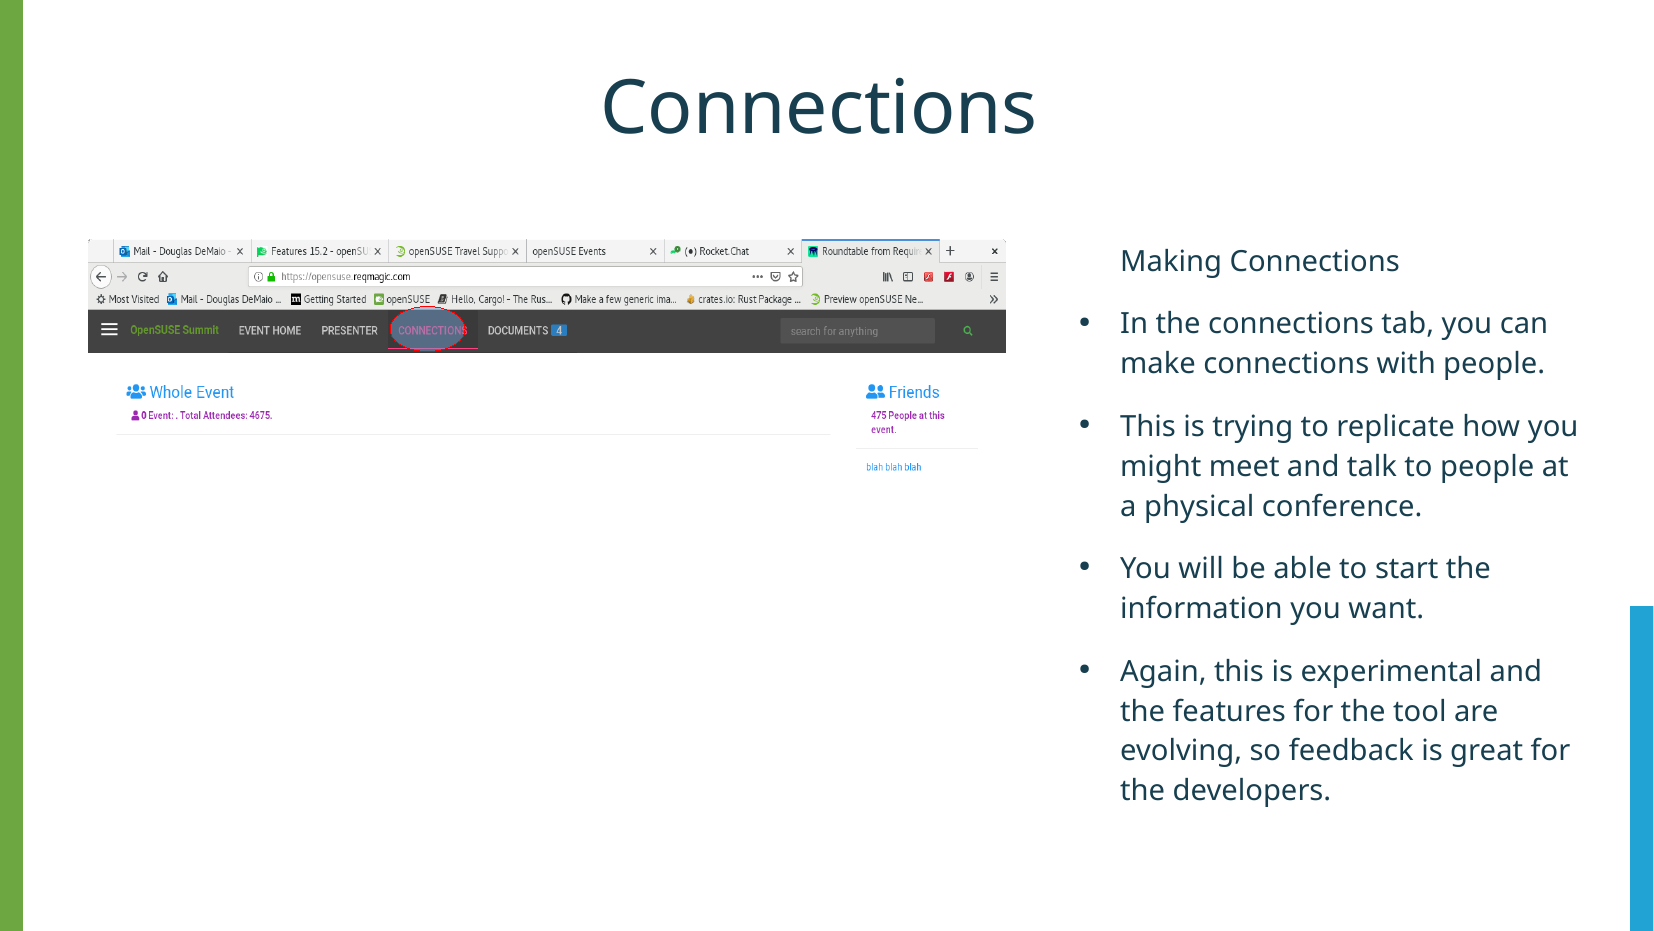

Connections
# Making Connections
In the connections tab, you can make connections with people.
This is trying to replicate how you might meet and talk to people at a physical conference.
You will be able to start the information you want.
Again, this is experimental and the features for the tool are evolving, so feedback is great for the developers.